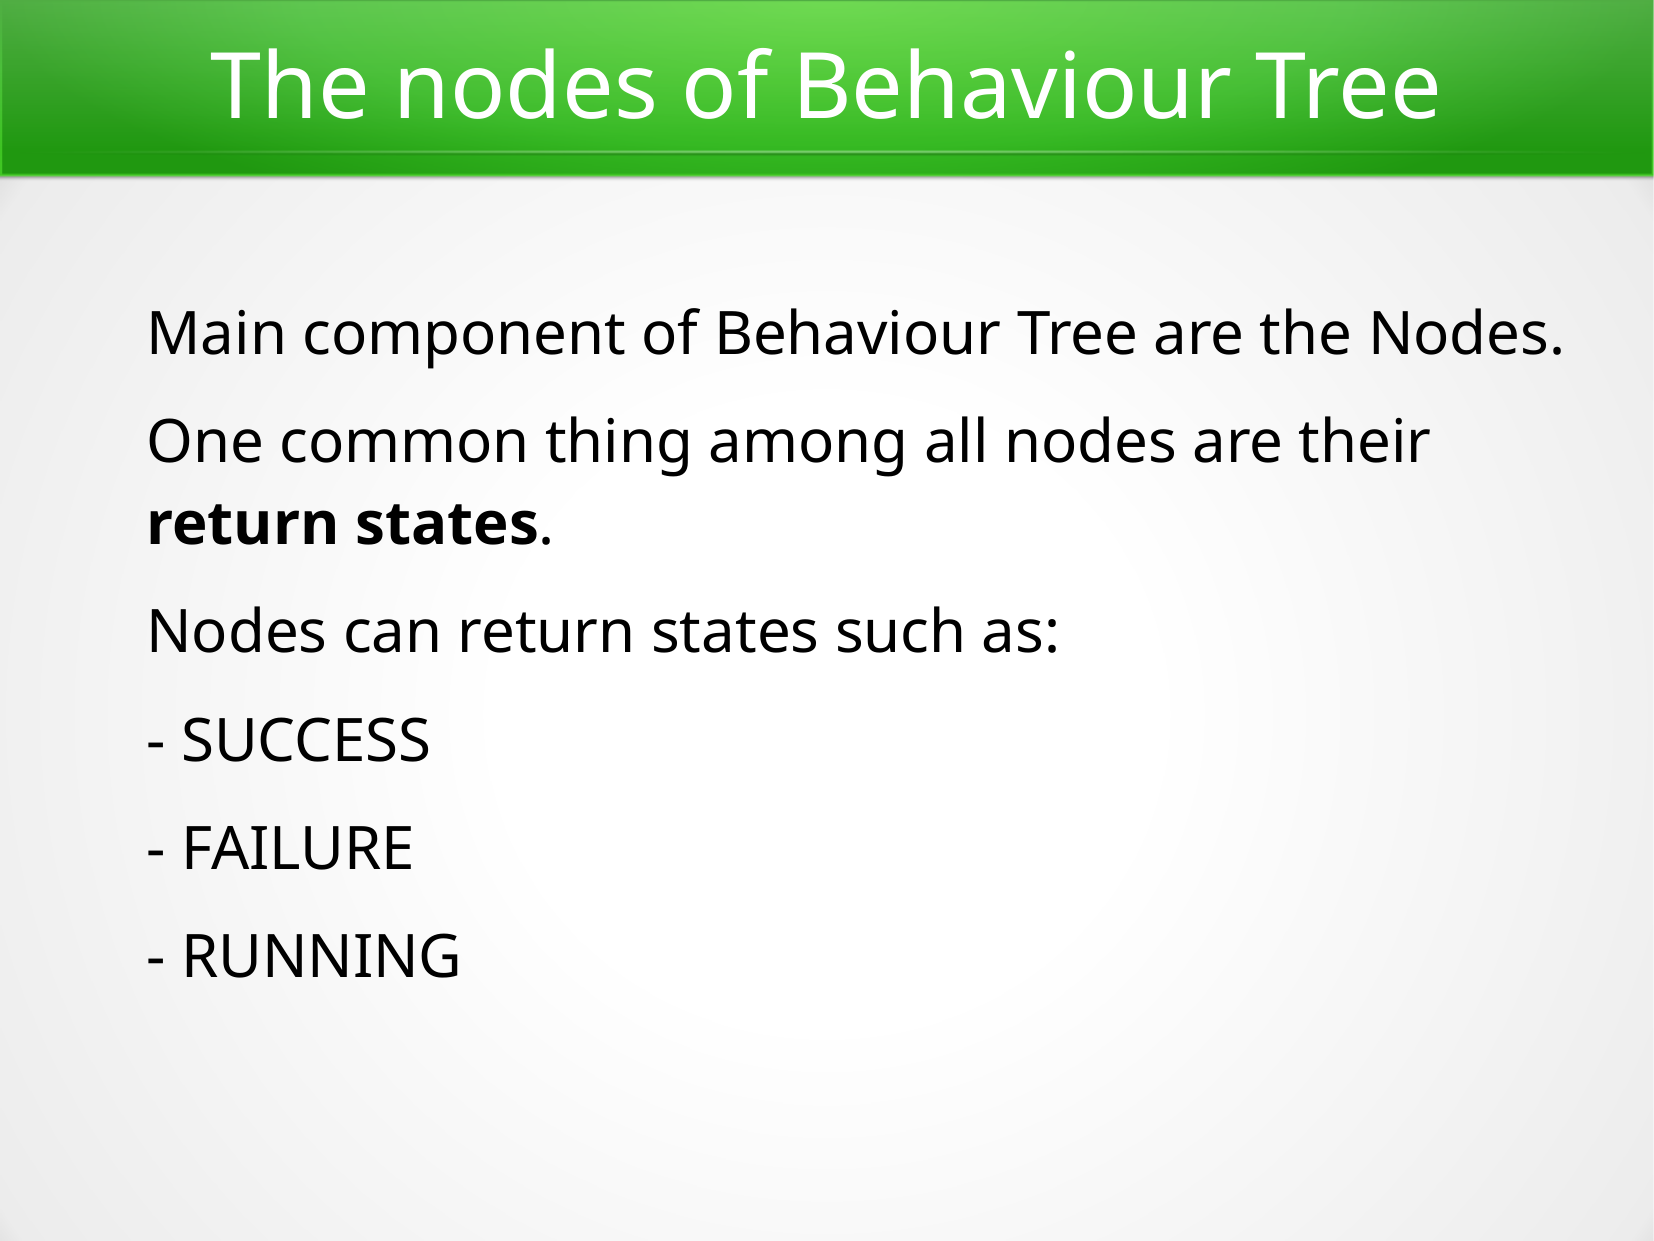

# The nodes of Behaviour Tree
Main component of Behaviour Tree are the Nodes.
One common thing among all nodes are their return states.
Nodes can return states such as:
- SUCCESS
- FAILURE
- RUNNING